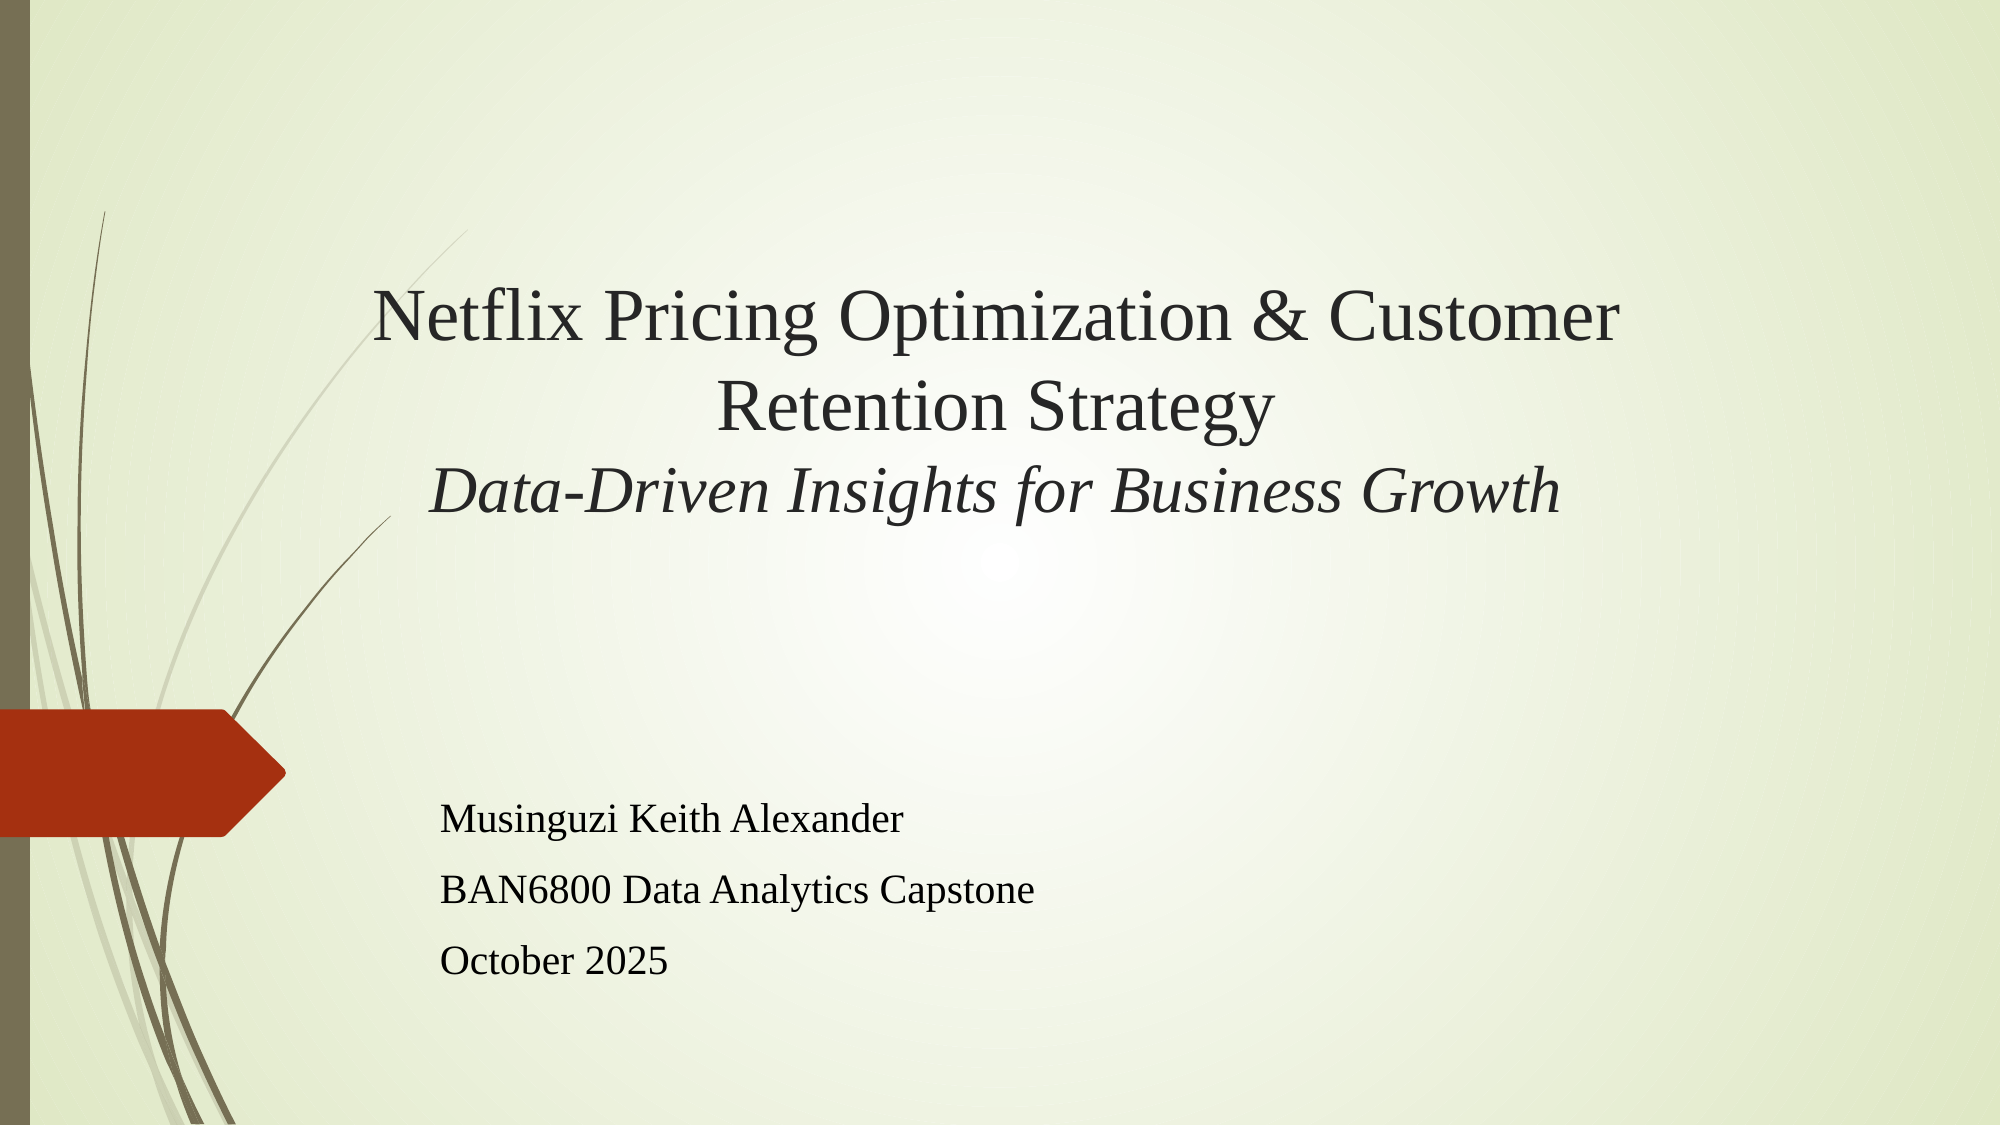

# Netflix Pricing Optimization & Customer Retention Strategy Data-Driven Insights for Business Growth
Musinguzi Keith Alexander
BAN6800 Data Analytics Capstone
October 2025